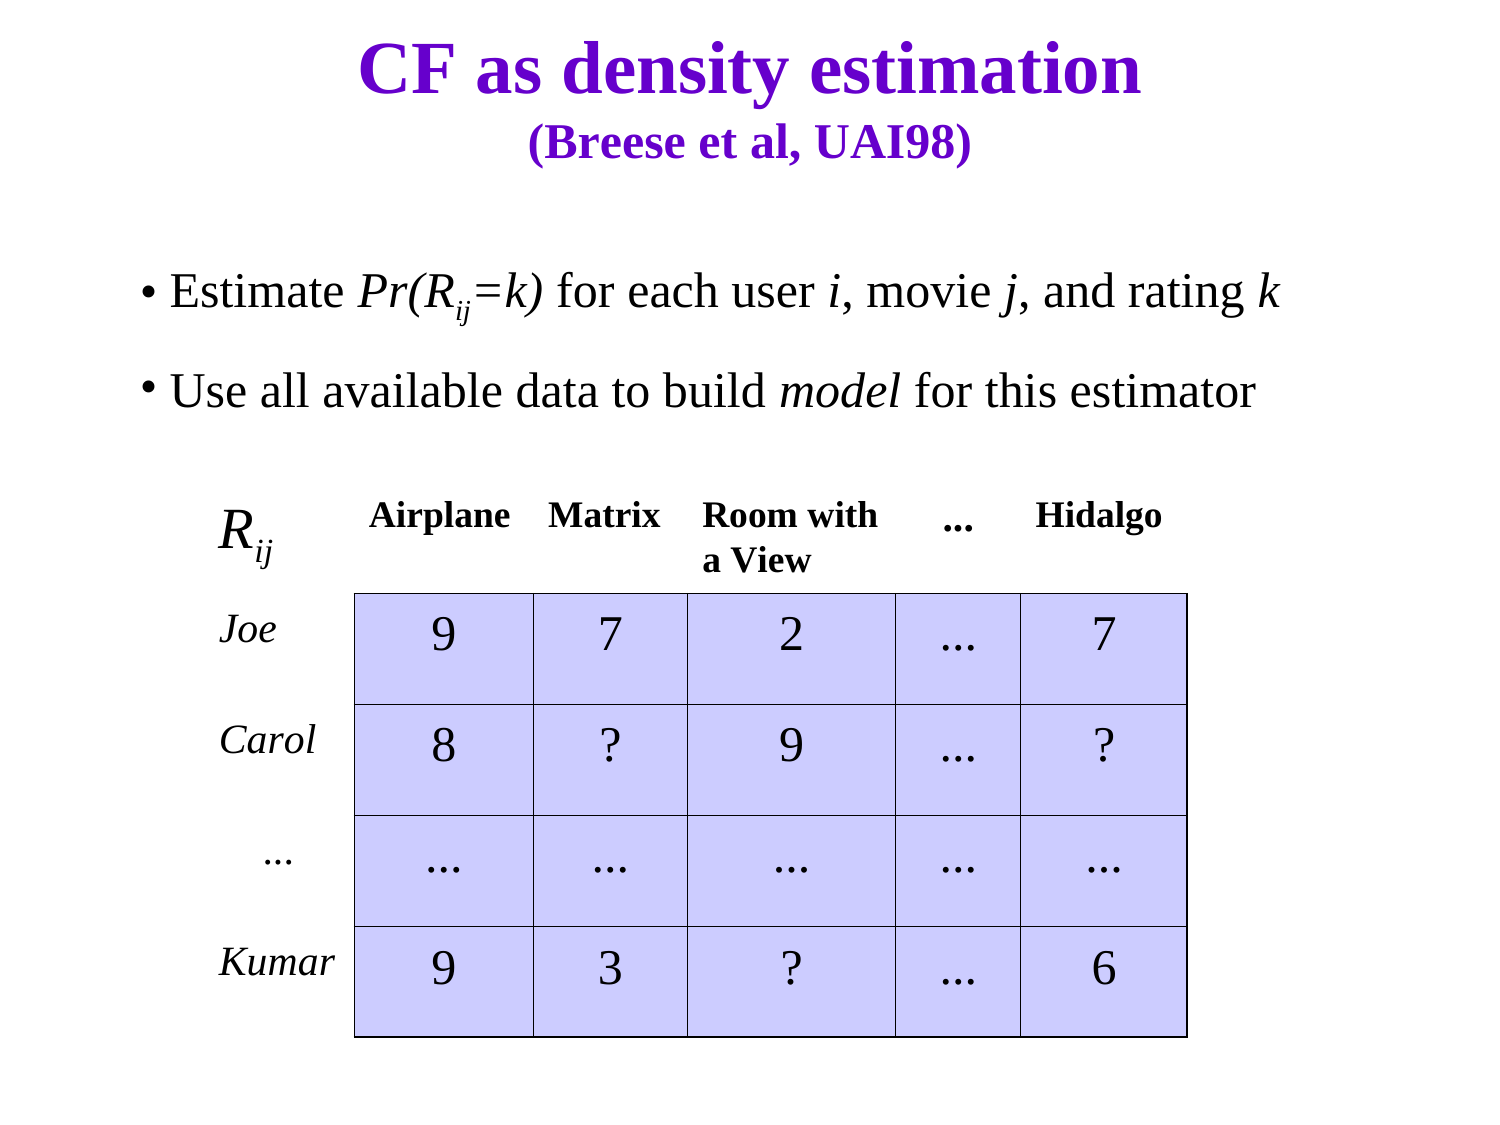

# CF as density estimation (Breese et al, UAI98)
 Estimate Pr(Rij=k) for each user i, movie j, and rating k
 Use all available data to build model for this estimator
| Rij | Airplane | Matrix | Room with a View | ... | Hidalgo |
| --- | --- | --- | --- | --- | --- |
| Joe | 9 | 7 | 2 | ... | 7 |
| Carol | 8 | ? | 9 | ... | ? |
| ... | ... | ... | ... | ... | ... |
| Kumar | 9 | 3 | ? | ... | 6 |